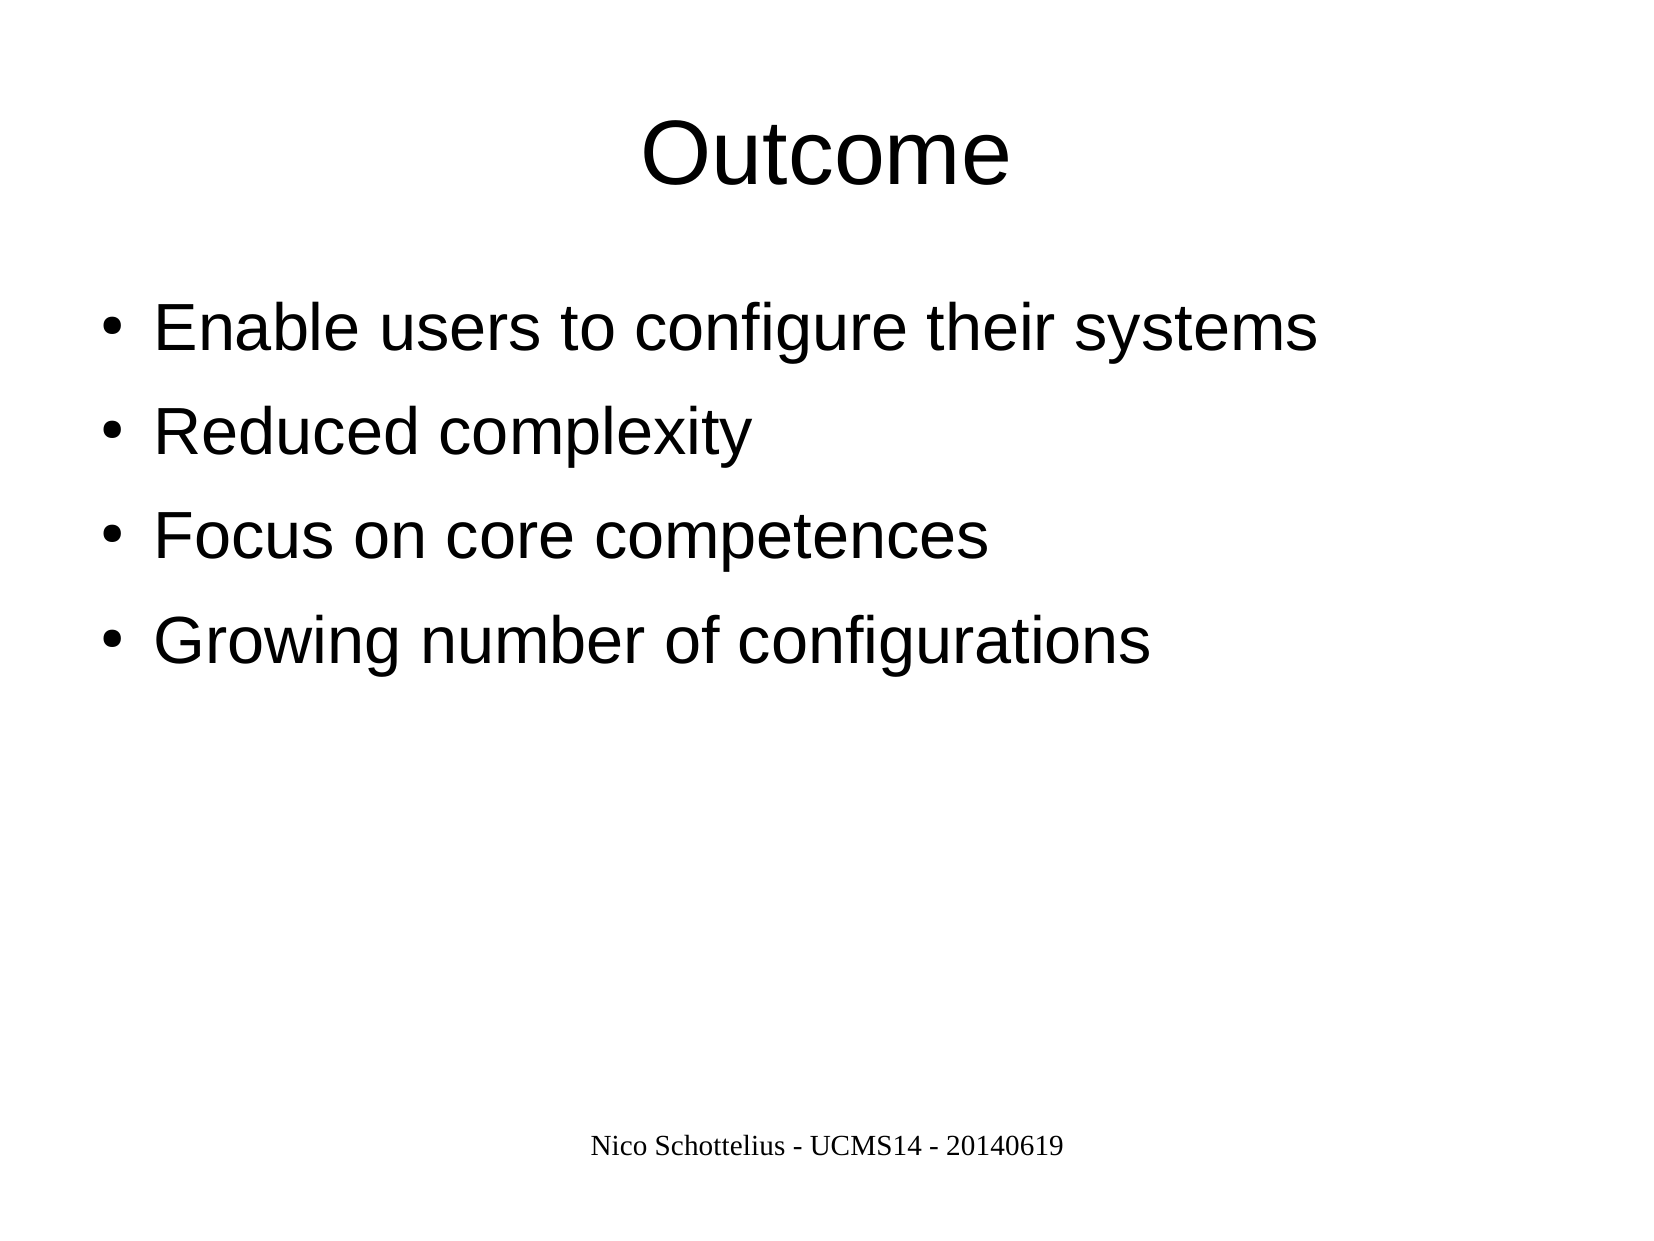

# Outcome
Enable users to configure their systems
Reduced complexity
Focus on core competences
Growing number of configurations
Nico Schottelius - UCMS14 - 20140619